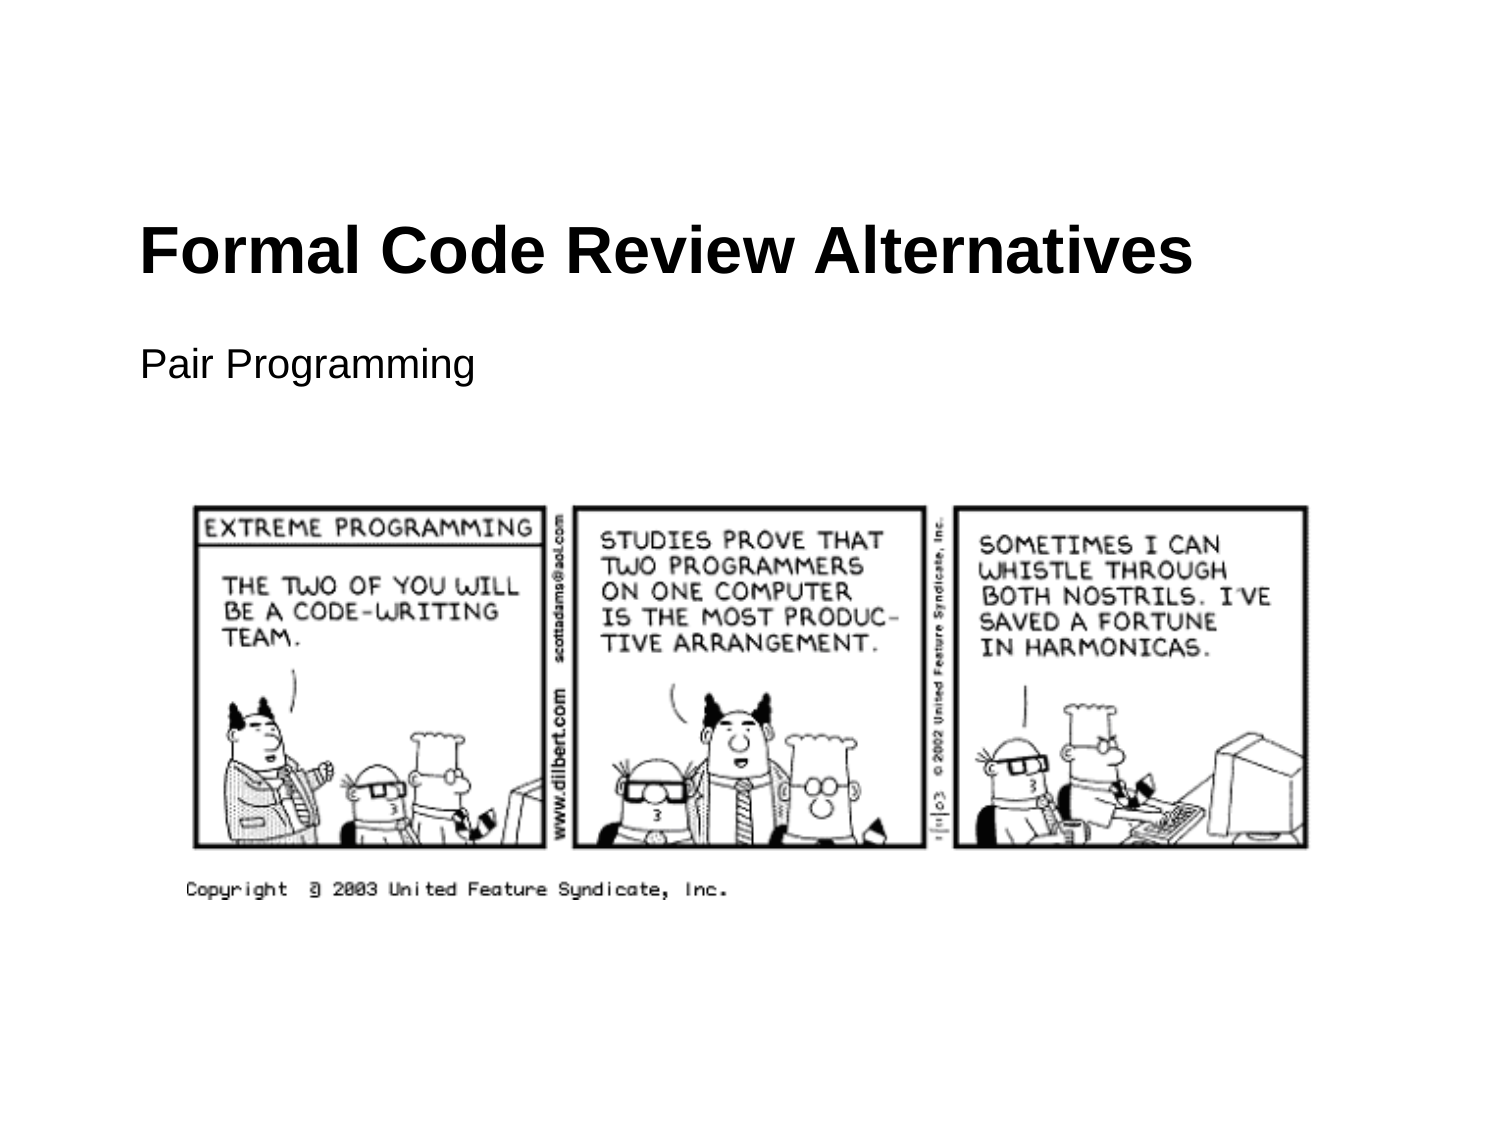

# Formal Code Review Alternatives Pair Programming